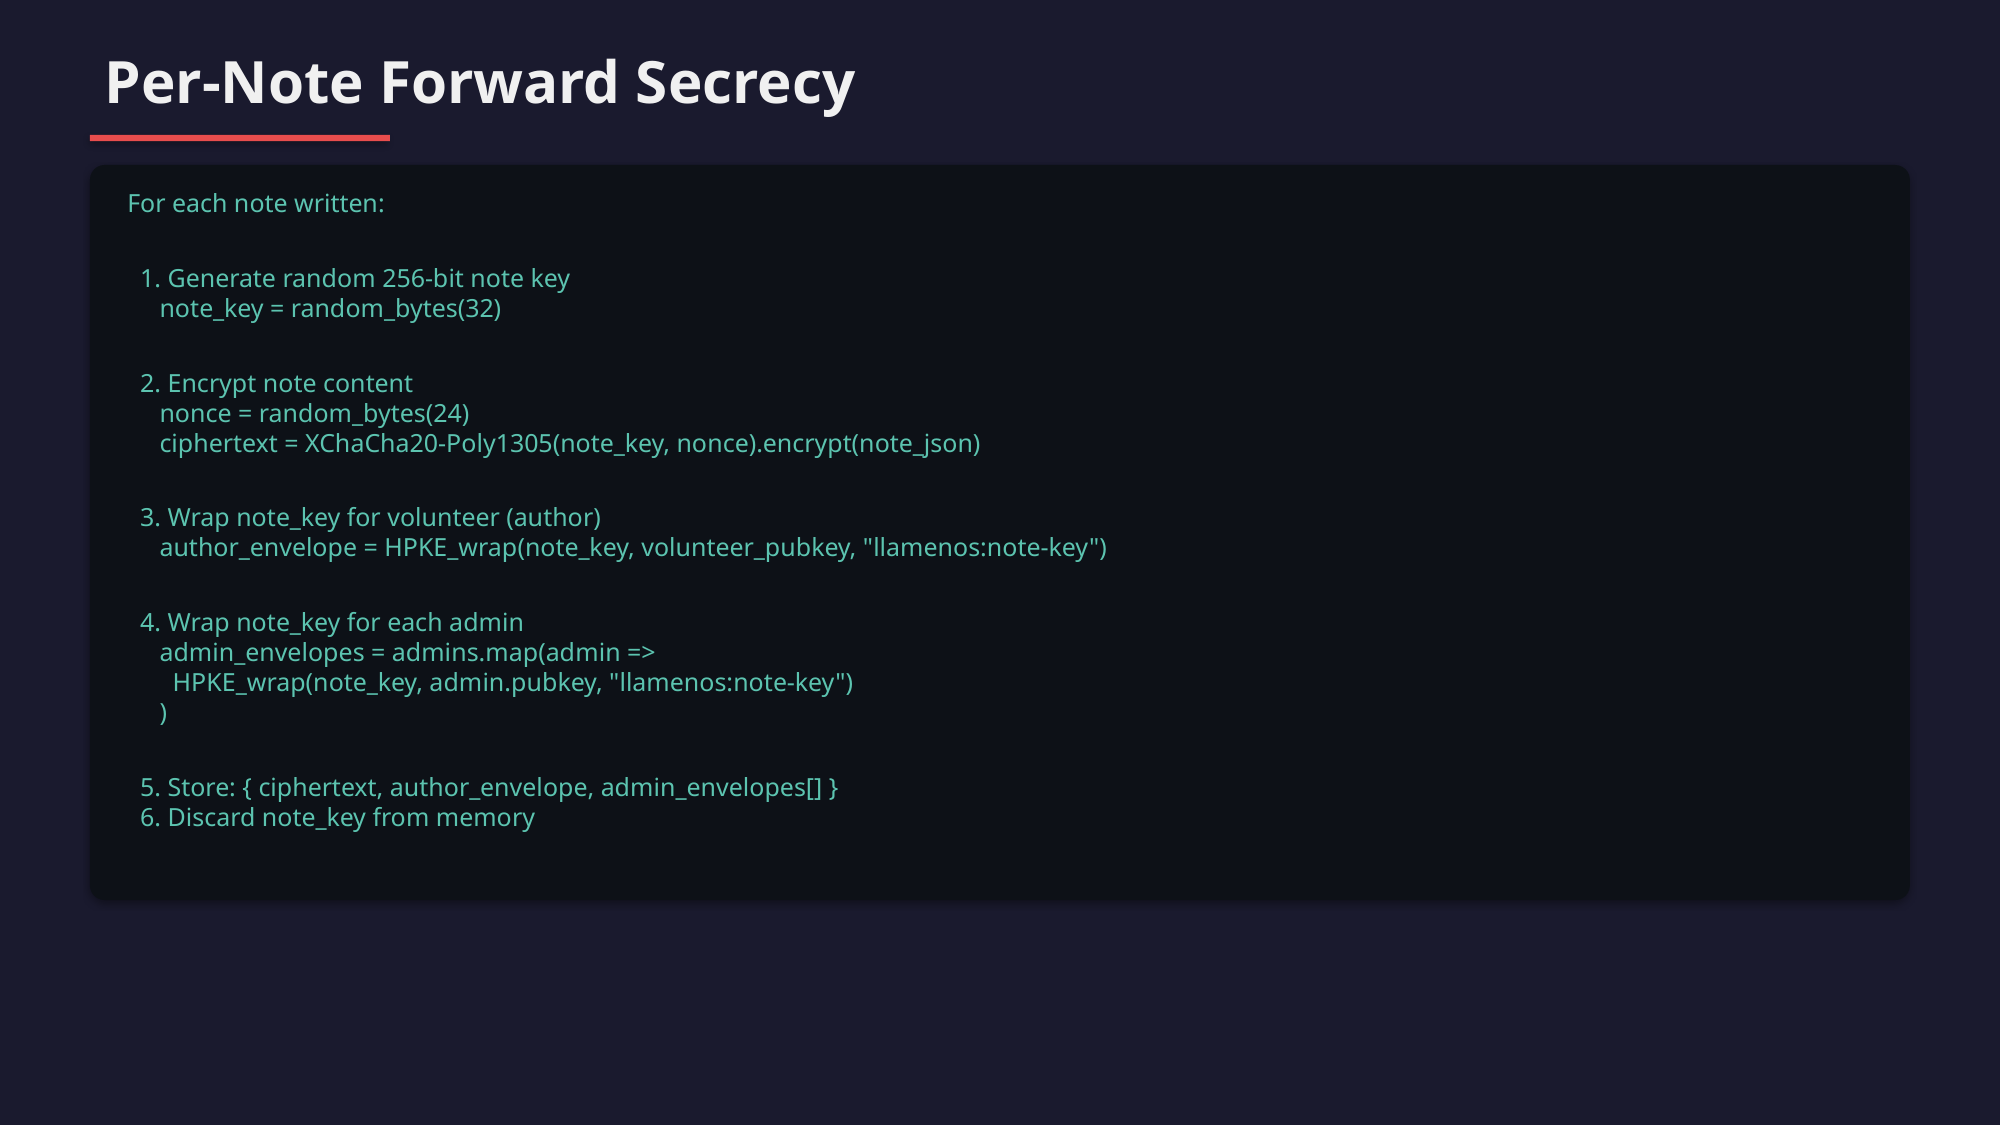

Per-Note Forward Secrecy
For each note written:
 1. Generate random 256-bit note key
 note_key = random_bytes(32)
 2. Encrypt note content
 nonce = random_bytes(24)
 ciphertext = XChaCha20-Poly1305(note_key, nonce).encrypt(note_json)
 3. Wrap note_key for volunteer (author)
 author_envelope = HPKE_wrap(note_key, volunteer_pubkey, "llamenos:note-key")
 4. Wrap note_key for each admin
 admin_envelopes = admins.map(admin =>
 HPKE_wrap(note_key, admin.pubkey, "llamenos:note-key")
 )
 5. Store: { ciphertext, author_envelope, admin_envelopes[] }
 6. Discard note_key from memory